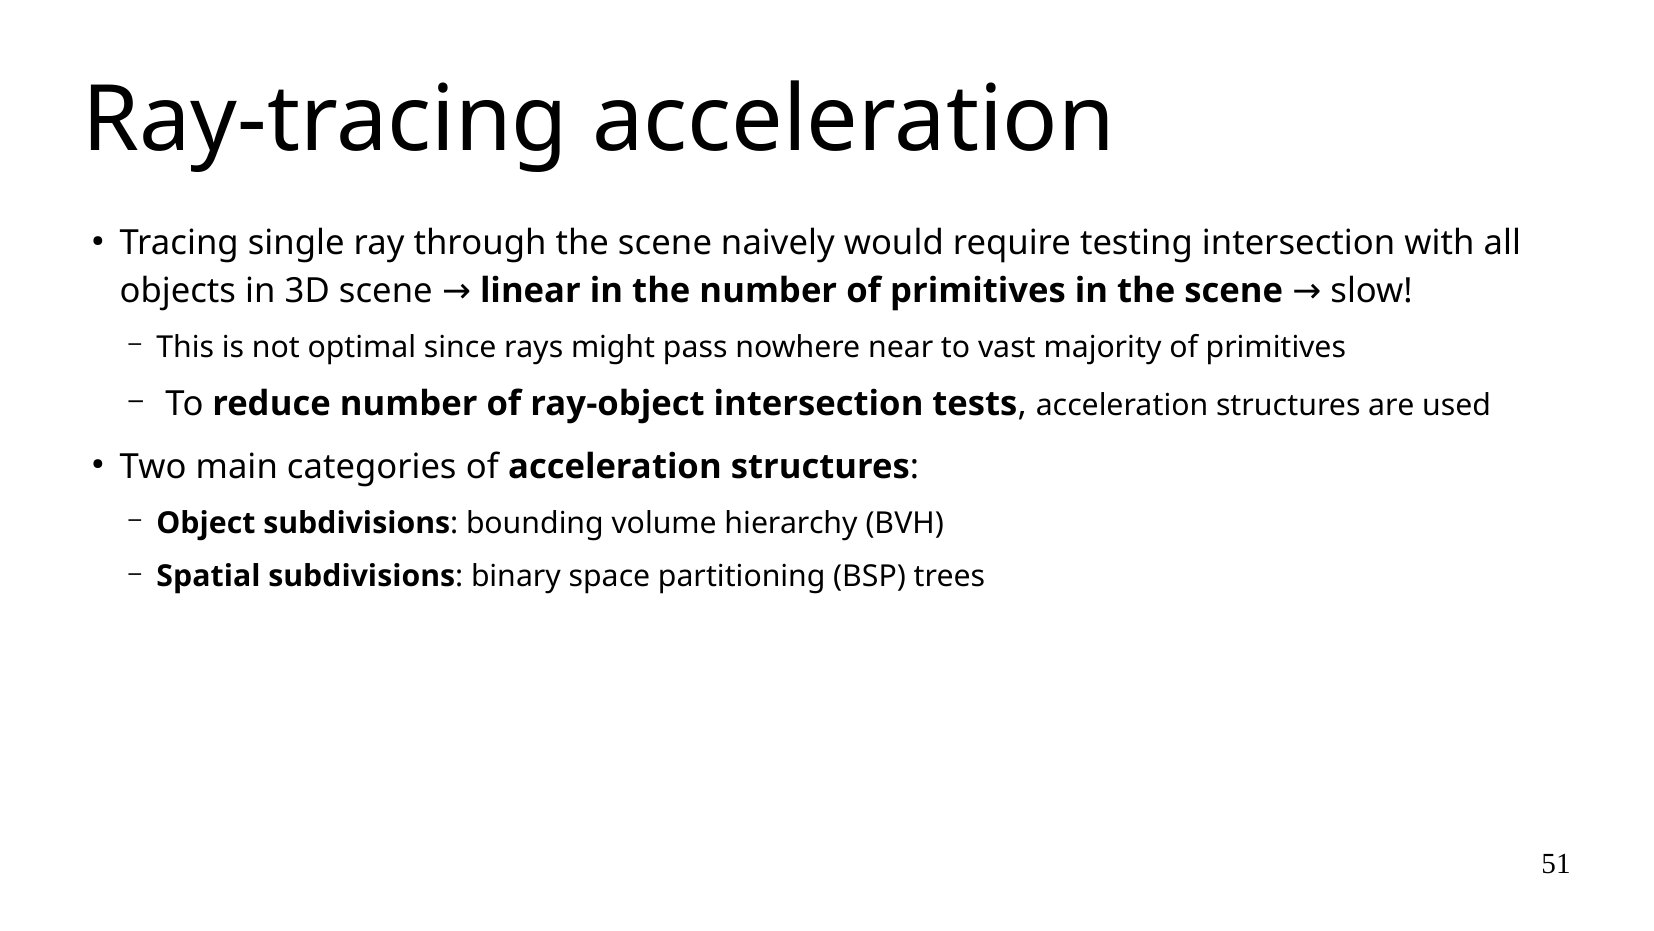

# Ray-tracing acceleration
Tracing single ray through the scene naively would require testing intersection with all objects in 3D scene → linear in the number of primitives in the scene → slow!
This is not optimal since rays might pass nowhere near to vast majority of primitives
 To reduce number of ray-object intersection tests, acceleration structures are used
Two main categories of acceleration structures:
Object subdivisions: bounding volume hierarchy (BVH)
Spatial subdivisions: binary space partitioning (BSP) trees
51